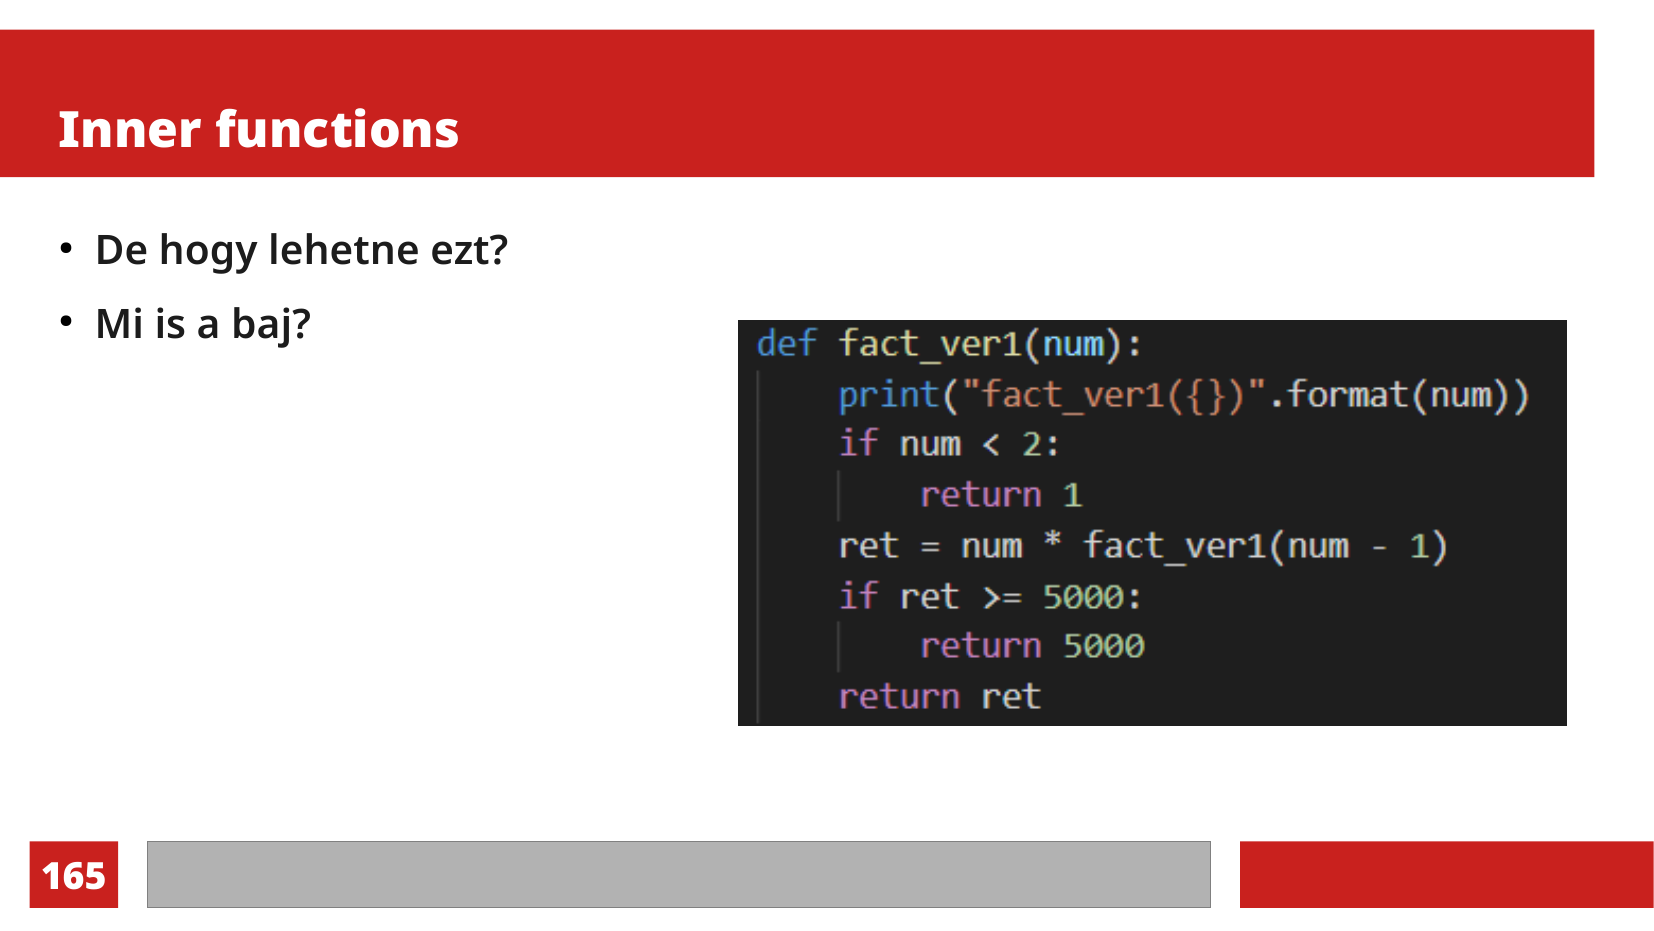

# Inner functions
De hogy lehetne ezt?
Mi is a baj?
165